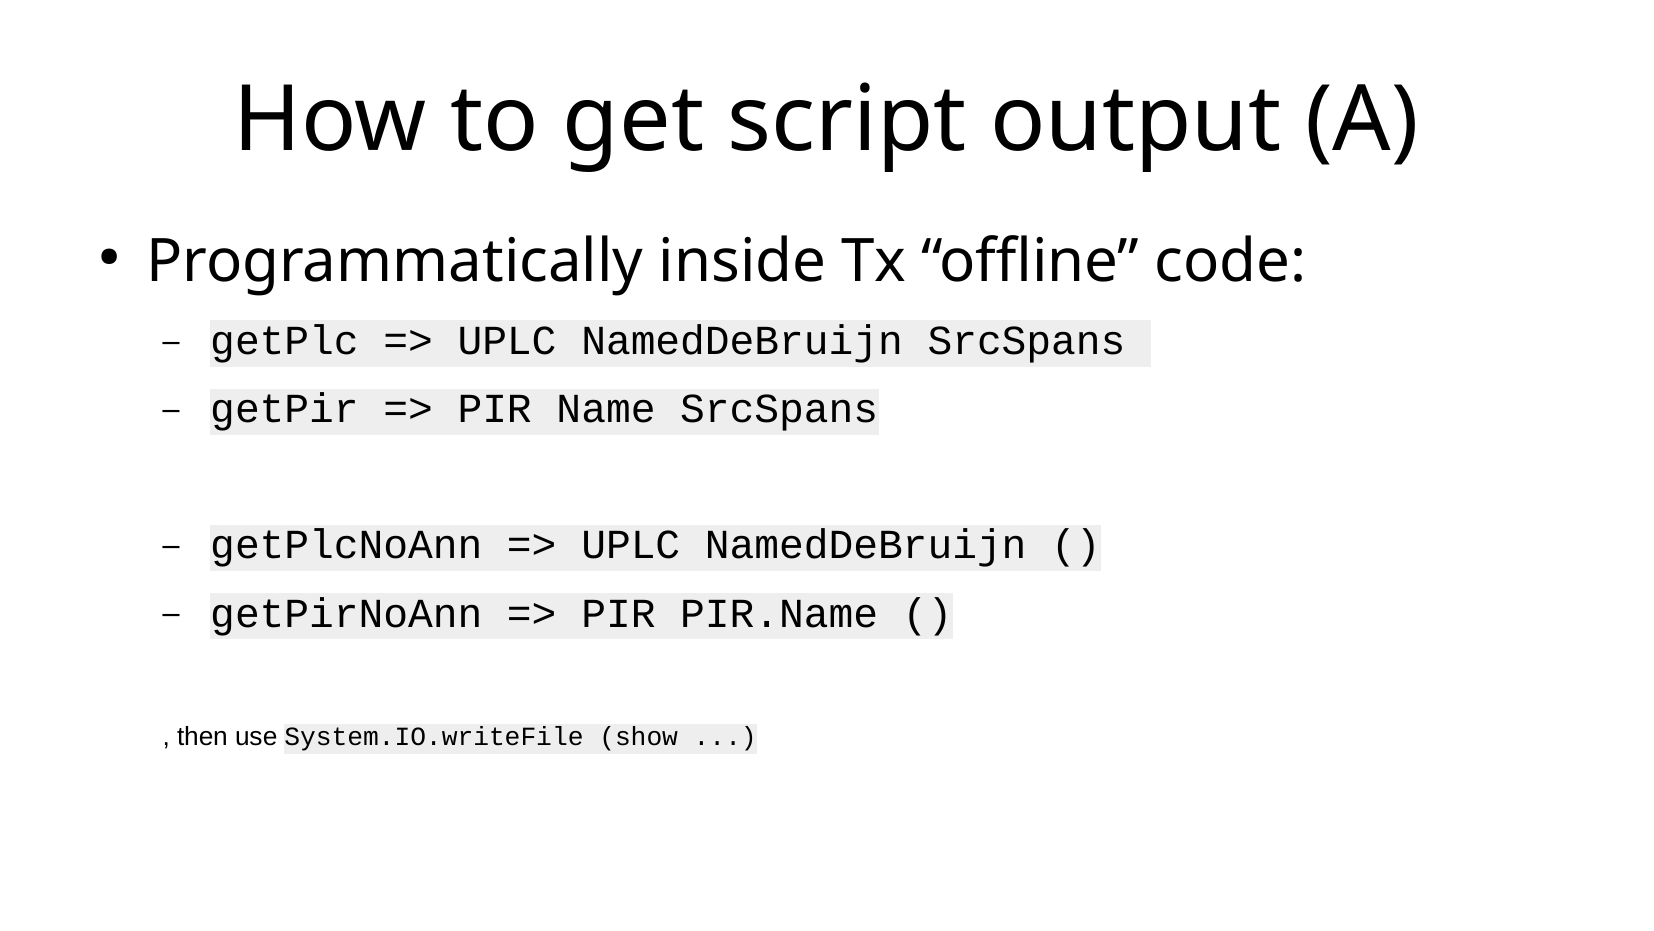

# How to get script output (A)
Programmatically inside Tx “offline” code:
getPlc => UPLC NamedDeBruijn SrcSpans
getPir => PIR Name SrcSpans
getPlcNoAnn => UPLC NamedDeBruijn ()
getPirNoAnn => PIR PIR.Name ()
 , then use System.IO.writeFile (show ...)